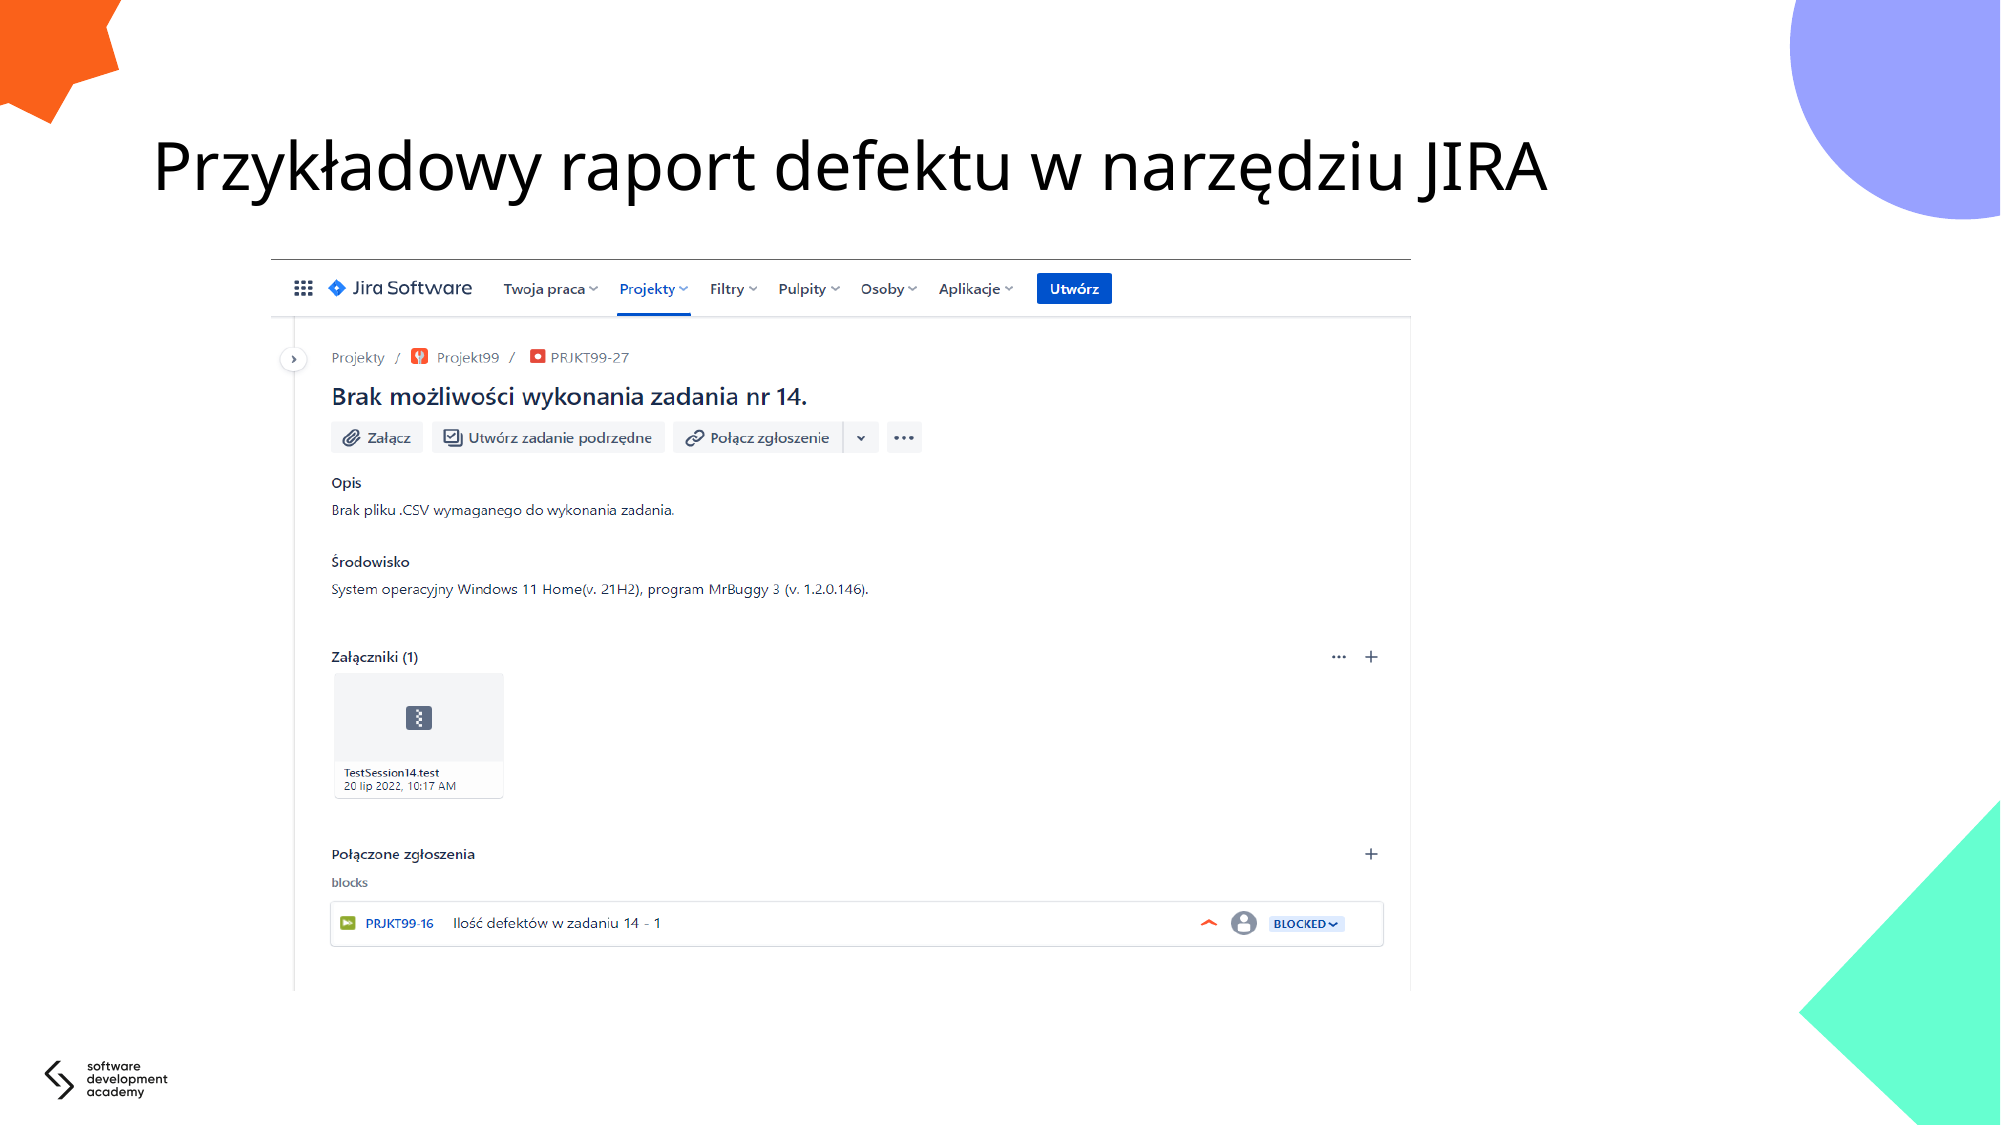

# Przykładowy raport defektu w narzędziu JIRA